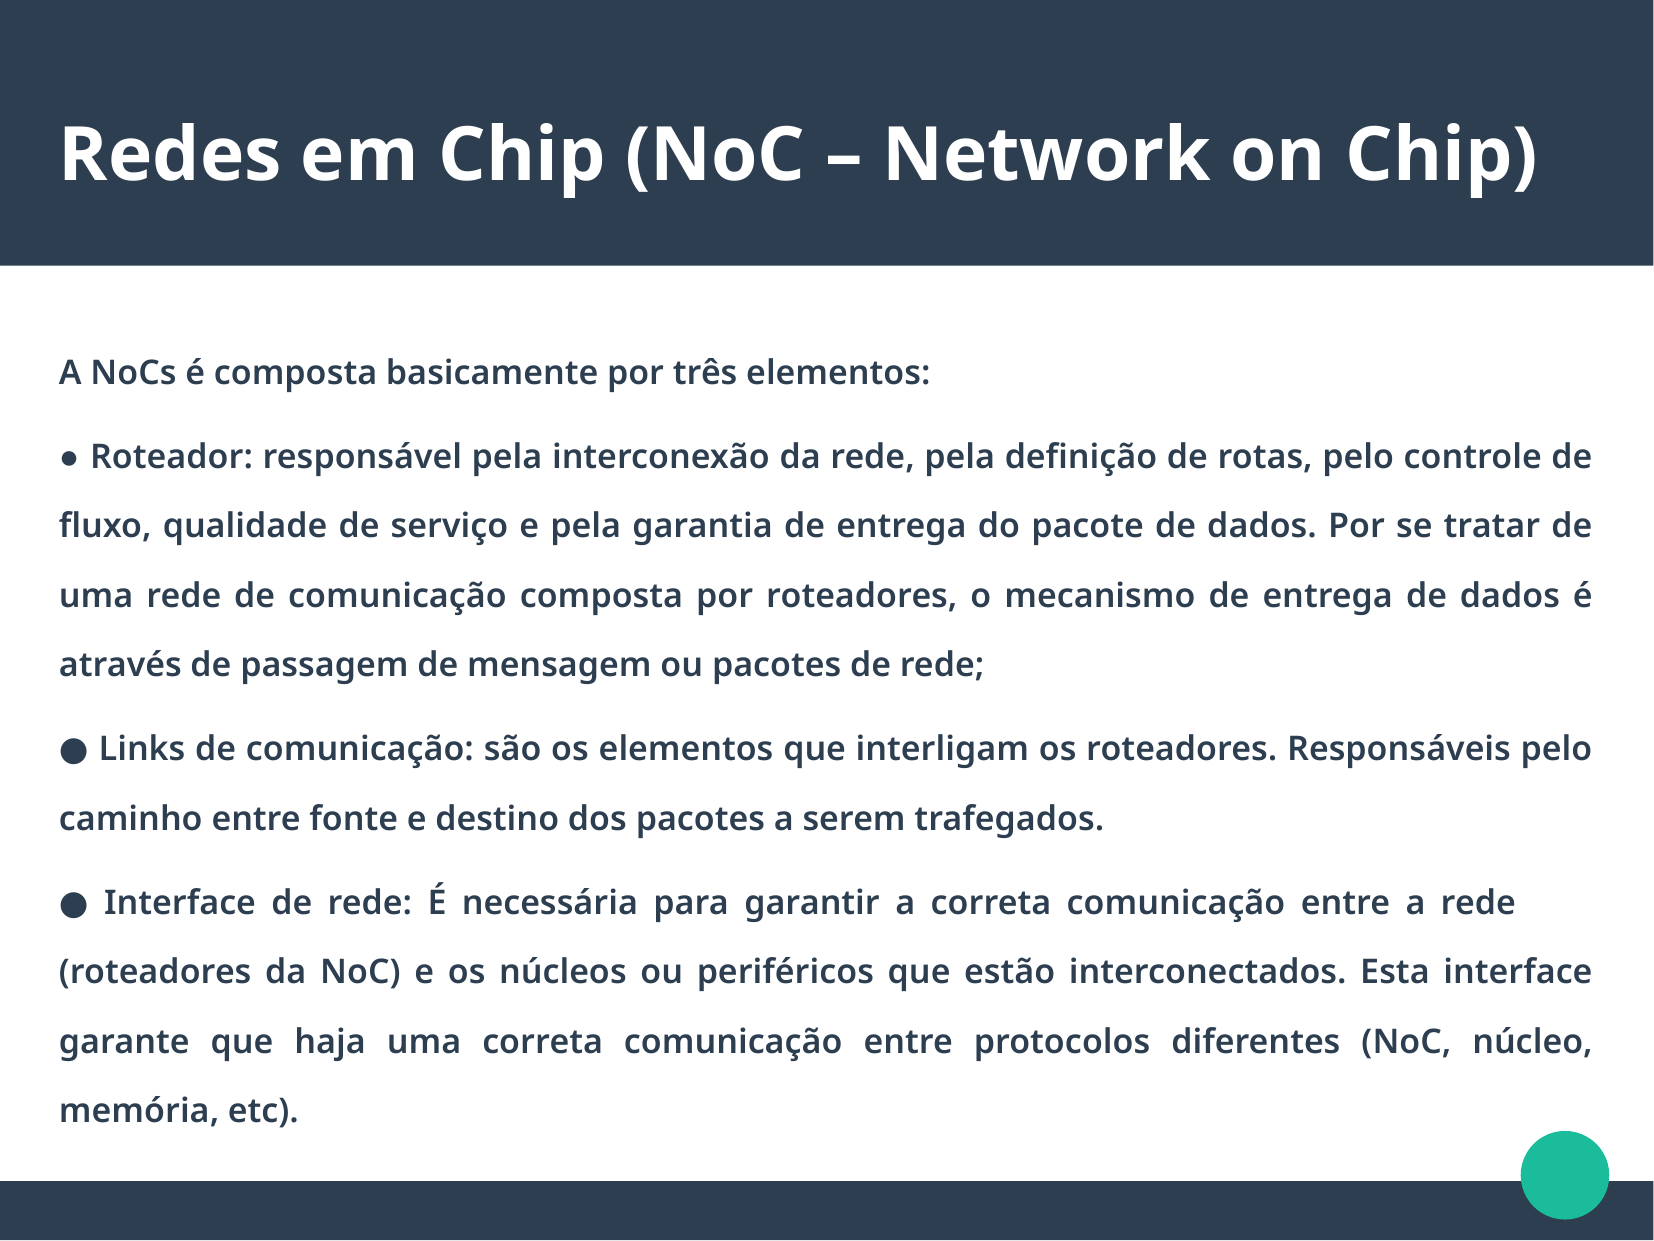

Redes em Chip (NoC – Network on Chip)
# A NoCs é composta basicamente por três elementos:
● Roteador: responsável pela interconexão da rede, pela definição de rotas, pelo controle de fluxo, qualidade de serviço e pela garantia de entrega do pacote de dados. Por se tratar de uma rede de comunicação composta por roteadores, o mecanismo de entrega de dados é através de passagem de mensagem ou pacotes de rede;
● Links de comunicação: são os elementos que interligam os roteadores. Responsáveis pelo caminho entre fonte e destino dos pacotes a serem trafegados.
● Interface de rede: É necessária para garantir a correta comunicação entre a rede (roteadores da NoC) e os núcleos ou periféricos que estão interconectados. Esta interface garante que haja uma correta comunicação entre protocolos diferentes (NoC, núcleo, memória, etc).